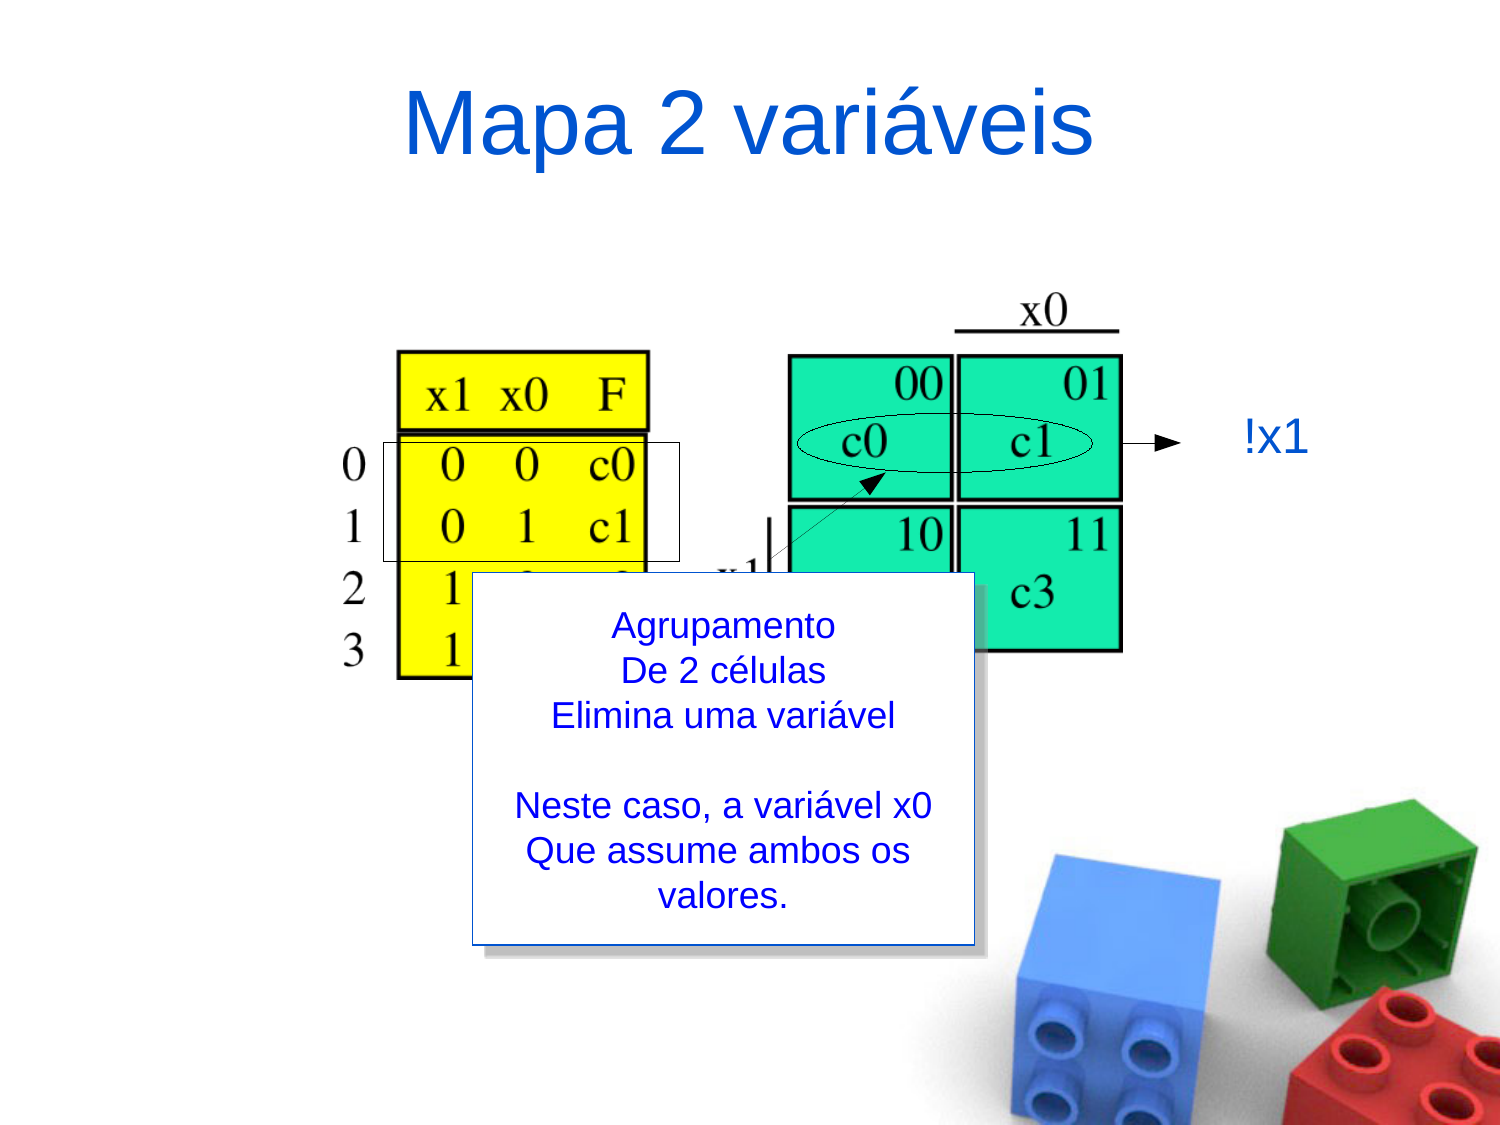

# Mapa 2 variáveis
 !x1
Agrupamento
De 2 células
Elimina uma variável
Neste caso, a variável x0
Que assume ambos os
valores.